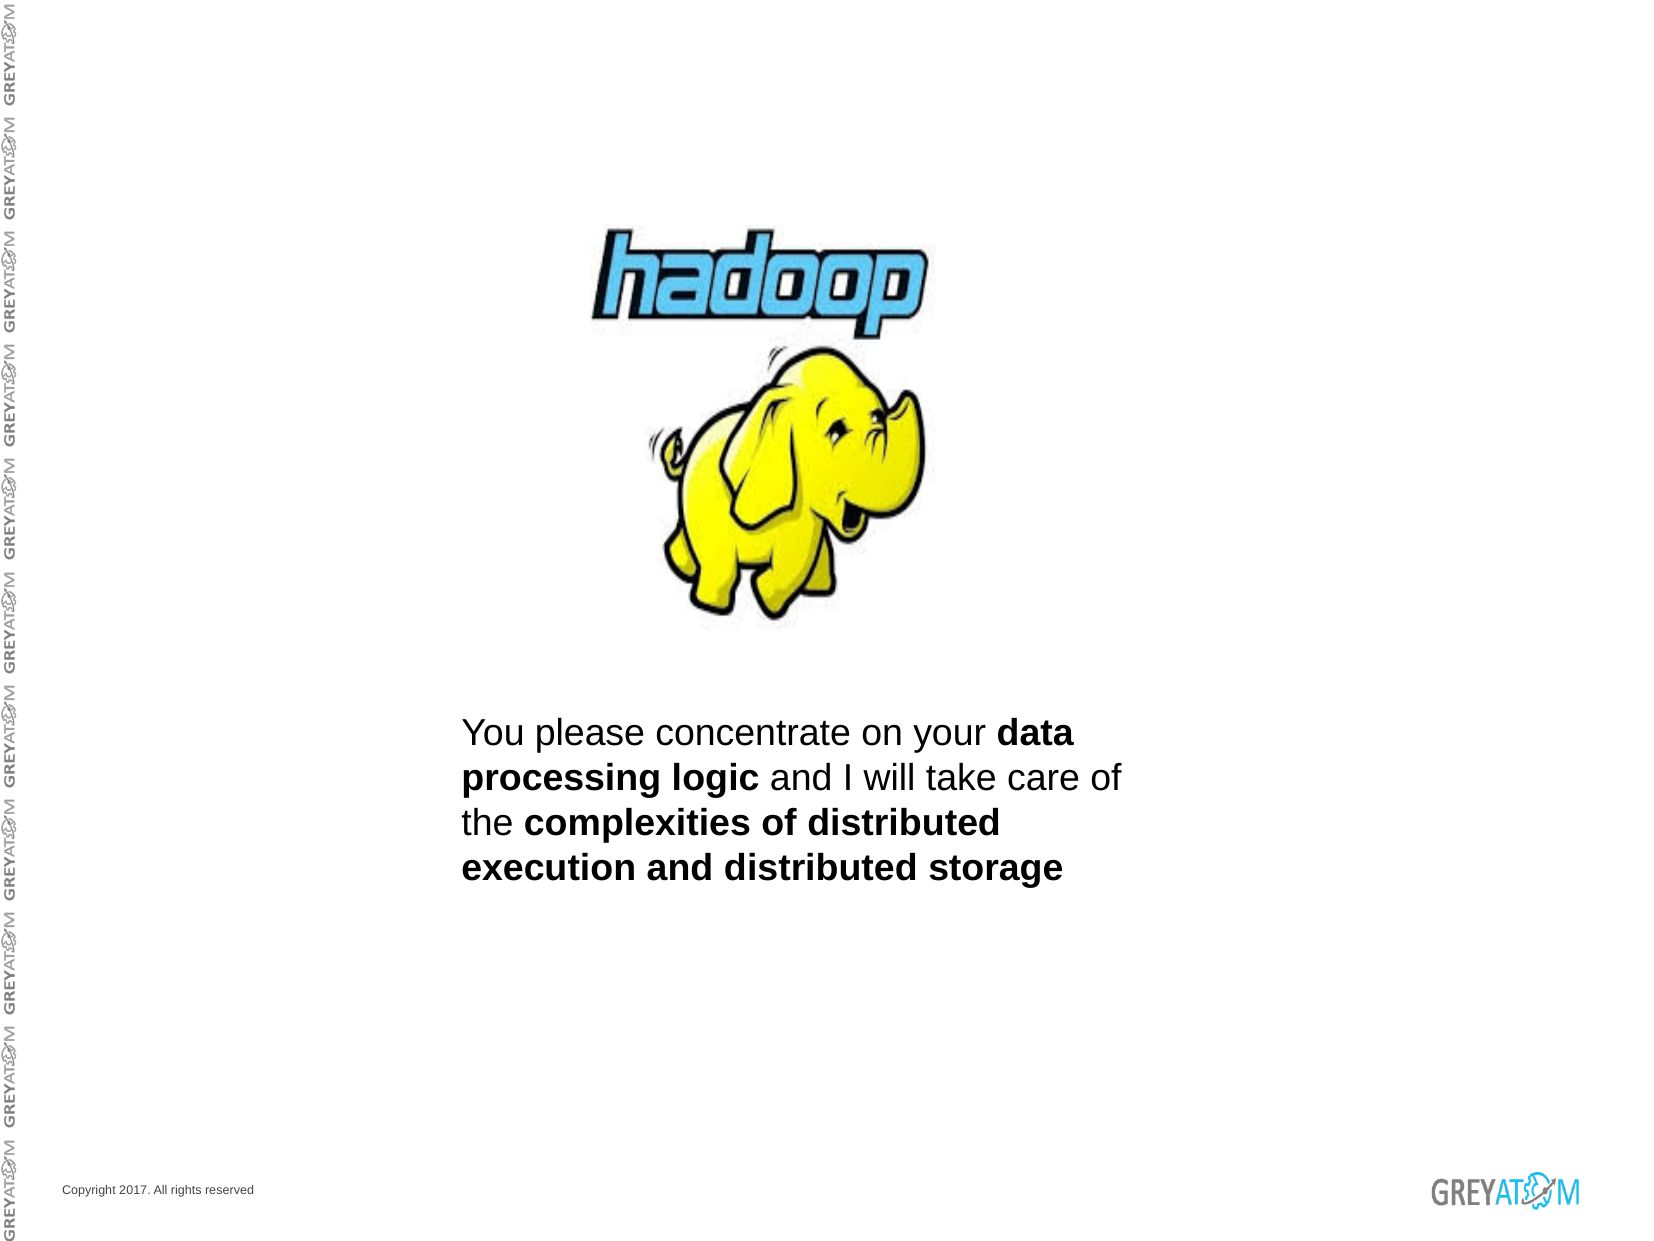

You please concentrate on your data processing logic and I will take care of the complexities of distributed execution and distributed storage